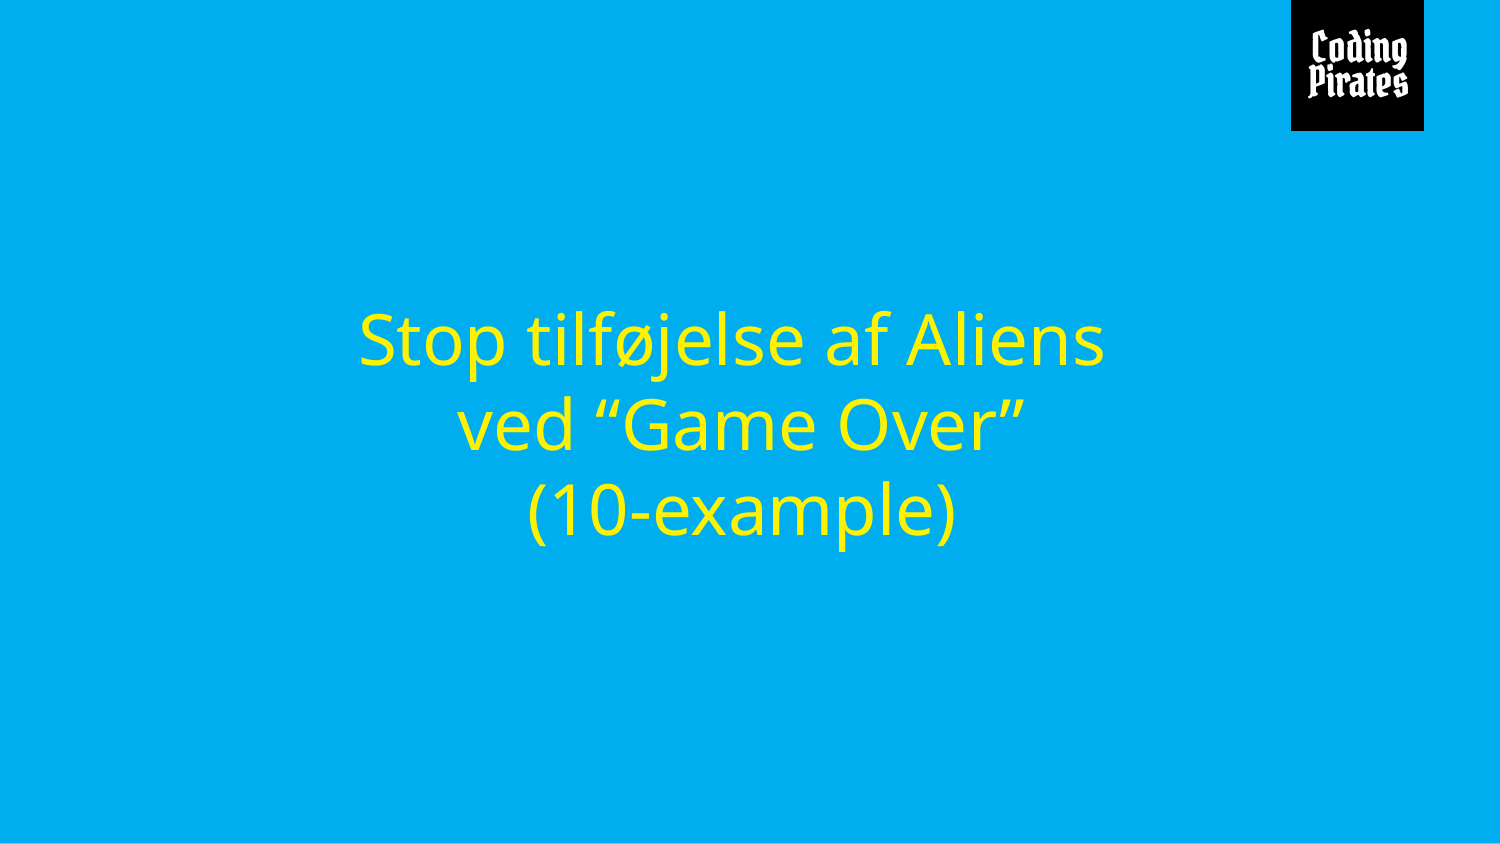

# Stop tilføjelse af Aliens ved “Game Over” (10-example)